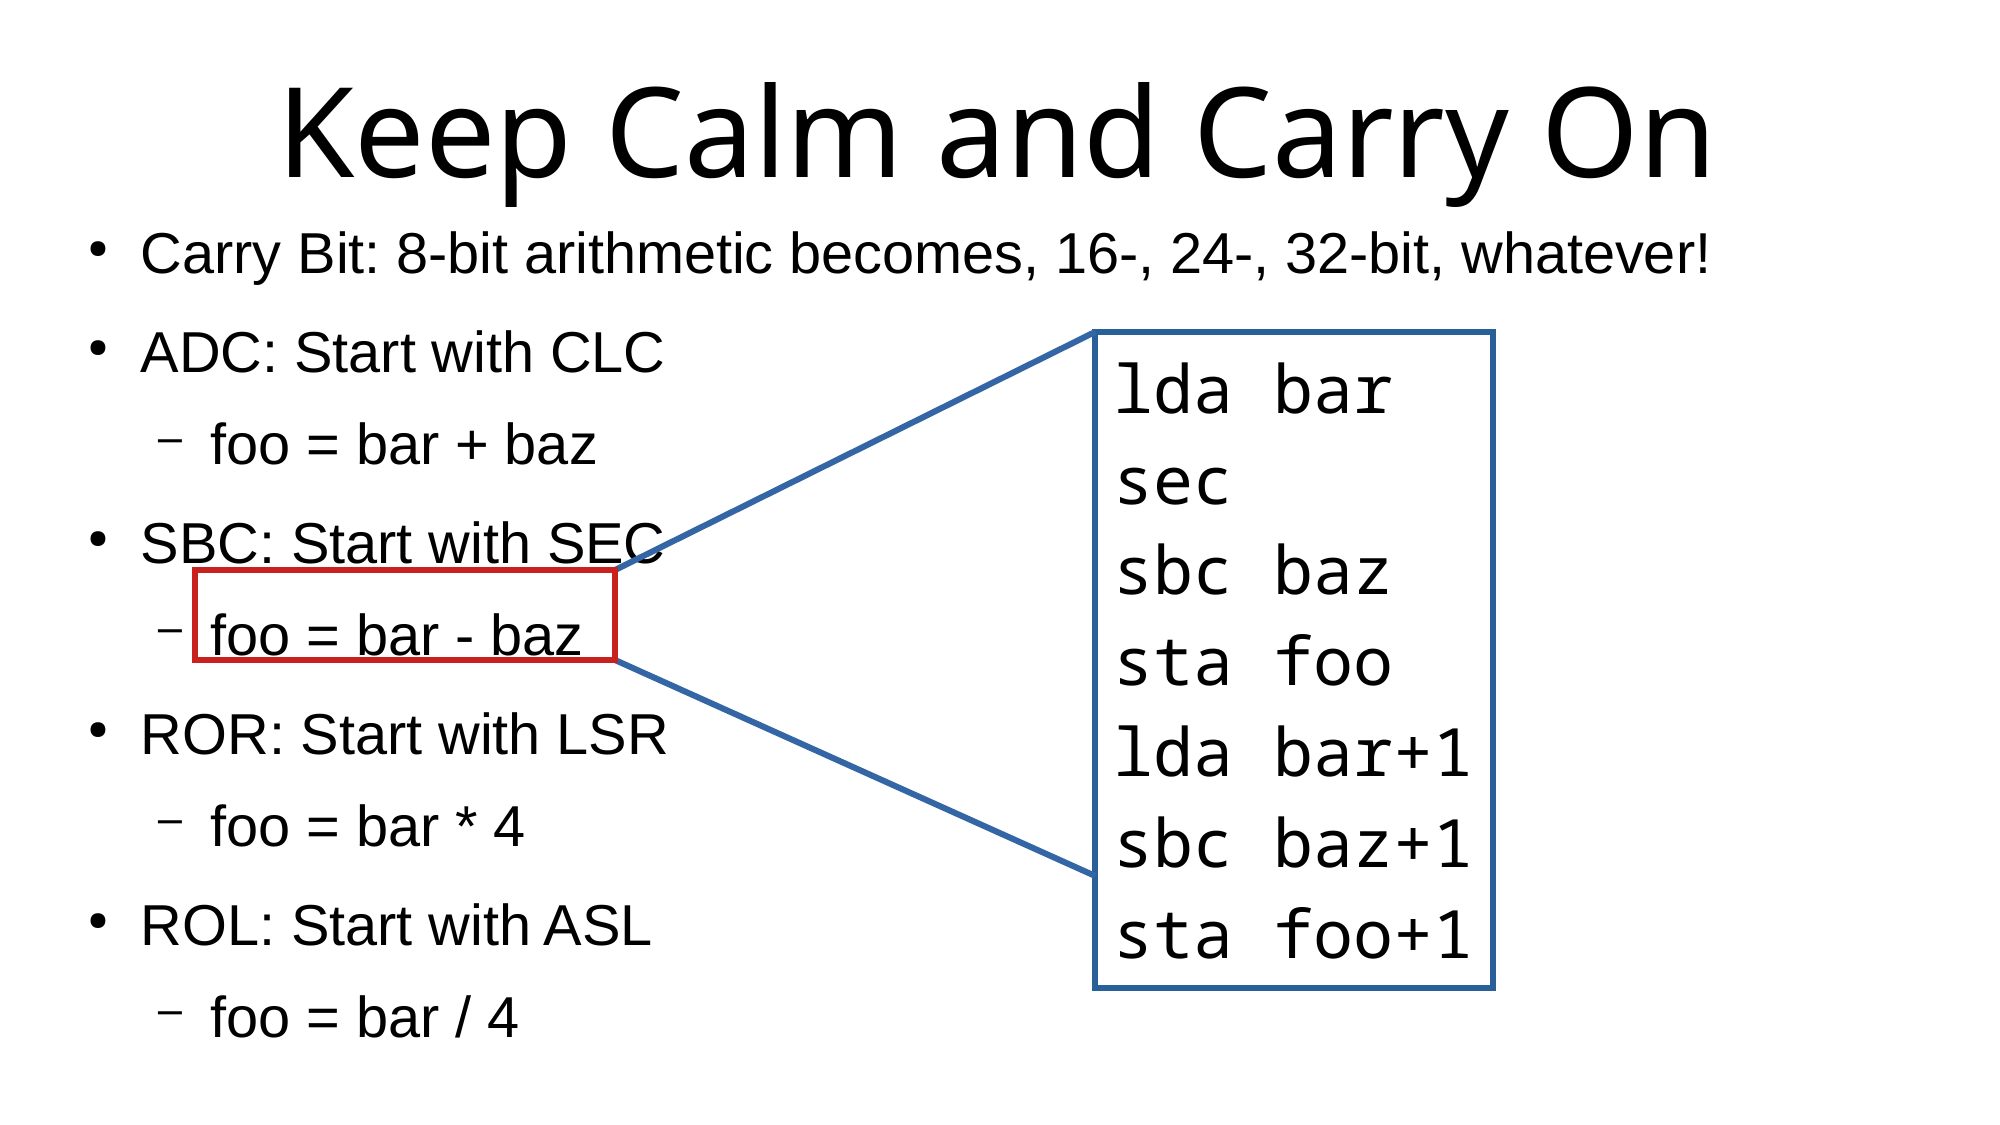

Keep Calm and Carry On
# Carry Bit: 8-bit arithmetic becomes, 16-, 24-, 32-bit, whatever!
ADC: Start with CLC
foo = bar + baz
SBC: Start with SEC
foo = bar - baz
ROR: Start with LSR
foo = bar * 4
ROL: Start with ASL
foo = bar / 4
lda bar
sec
sbc baz
sta foo
lda bar+1
sbc baz+1
sta foo+1